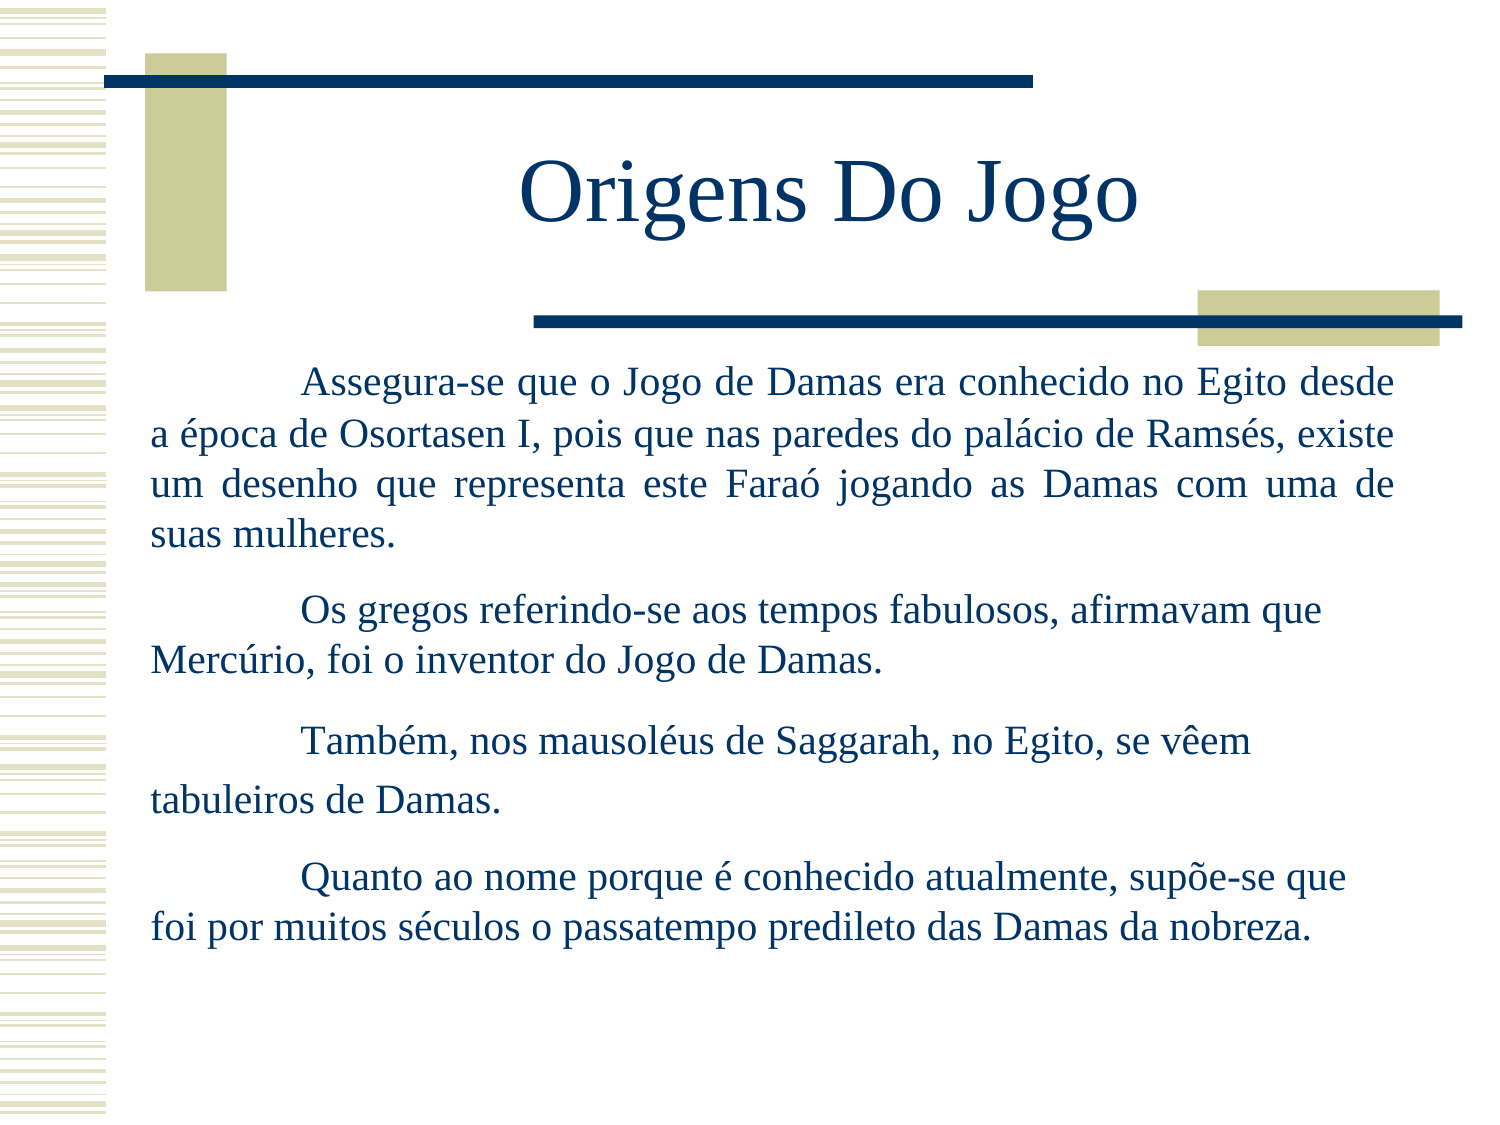

# Origens Do Jogo
	Assegura-se que o Jogo de Damas era conhecido no Egito desde a época de Osortasen I, pois que nas paredes do palácio de Ramsés, existe um desenho que representa este Faraó jogando as Damas com uma de suas mulheres.
	Os gregos referindo-se aos tempos fabulosos, afirmavam que Mercúrio, foi o inventor do Jogo de Damas.
	Também, nos mausoléus de Saggarah, no Egito, se vêem tabuleiros de Damas.
	Quanto ao nome porque é conhecido atualmente, supõe-se que foi por muitos séculos o passatempo predileto das Damas da nobreza.